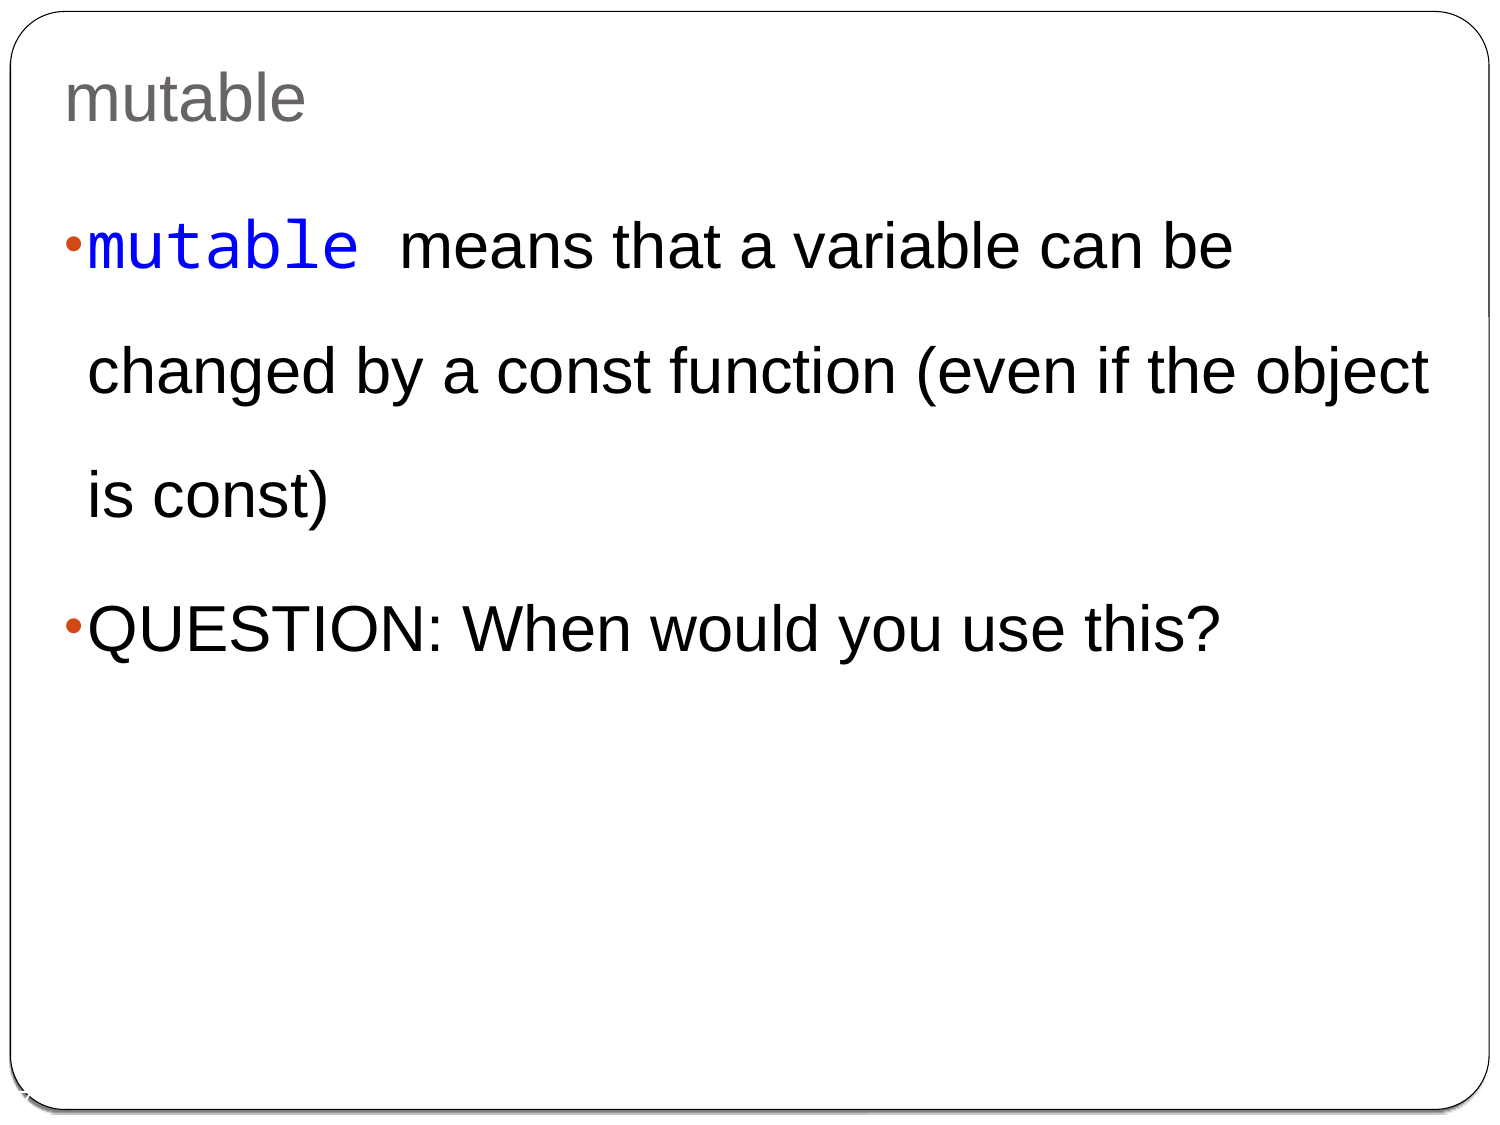

# mutable
mutable means that a variable can be changed by a const function (even if the object is const)
QUESTION: When would you use this?